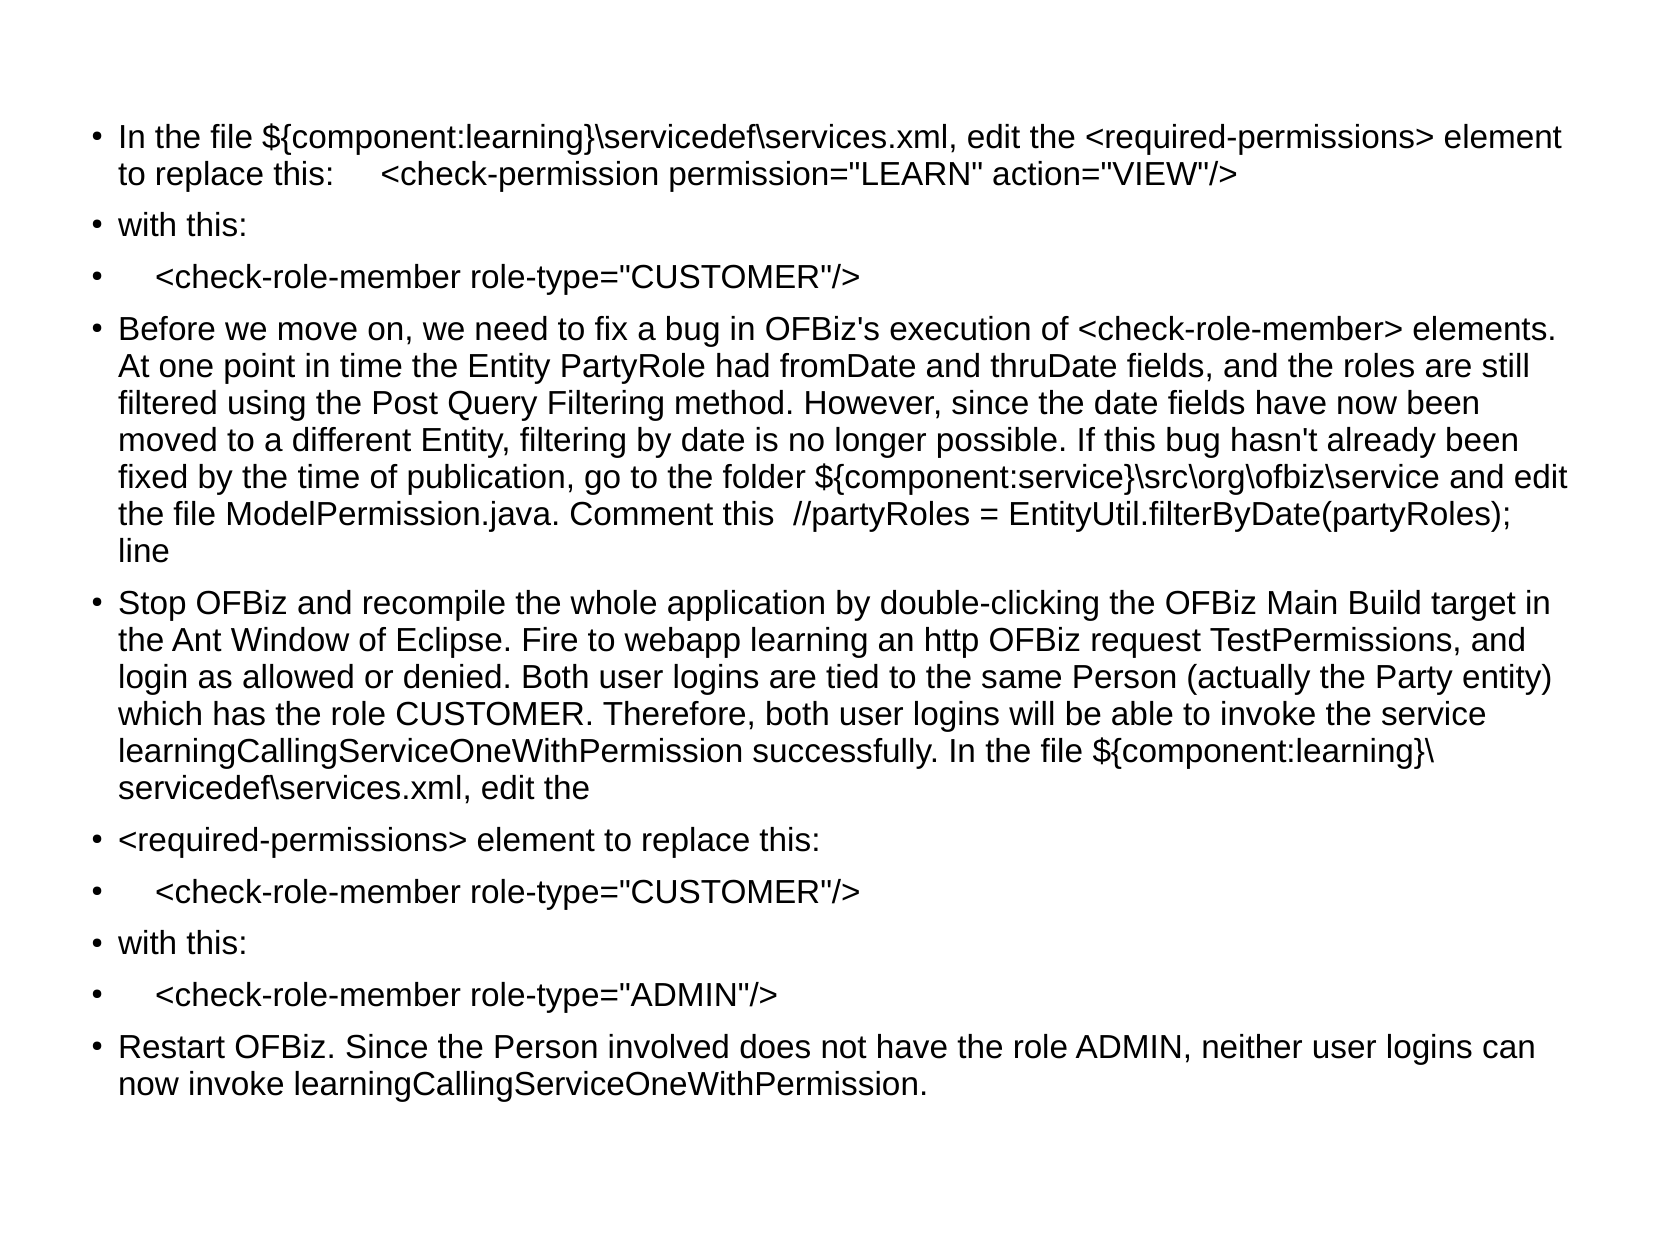

# In the file ${component:learning}\servicedef\services.xml, edit the <required-permissions> element to replace this: <check-permission permission="LEARN" action="VIEW"/>
with this:
 <check-role-member role-type="CUSTOMER"/>
Before we move on, we need to fix a bug in OFBiz's execution of <check-role-member> elements. At one point in time the Entity PartyRole had fromDate and thruDate fields, and the roles are still filtered using the Post Query Filtering method. However, since the date fields have now been moved to a different Entity, filtering by date is no longer possible. If this bug hasn't already been fixed by the time of publication, go to the folder ${component:service}\src\org\ofbiz\service and edit the file ModelPermission.java. Comment this //partyRoles = EntityUtil.filterByDate(partyRoles); line
Stop OFBiz and recompile the whole application by double-clicking the OFBiz Main Build target in the Ant Window of Eclipse. Fire to webapp learning an http OFBiz request TestPermissions, and login as allowed or denied. Both user logins are tied to the same Person (actually the Party entity) which has the role CUSTOMER. Therefore, both user logins will be able to invoke the service learningCallingServiceOneWithPermission successfully. In the file ${component:learning}\servicedef\services.xml, edit the
<required-permissions> element to replace this:
 <check-role-member role-type="CUSTOMER"/>
with this:
 <check-role-member role-type="ADMIN"/>
Restart OFBiz. Since the Person involved does not have the role ADMIN, neither user logins can now invoke learningCallingServiceOneWithPermission.